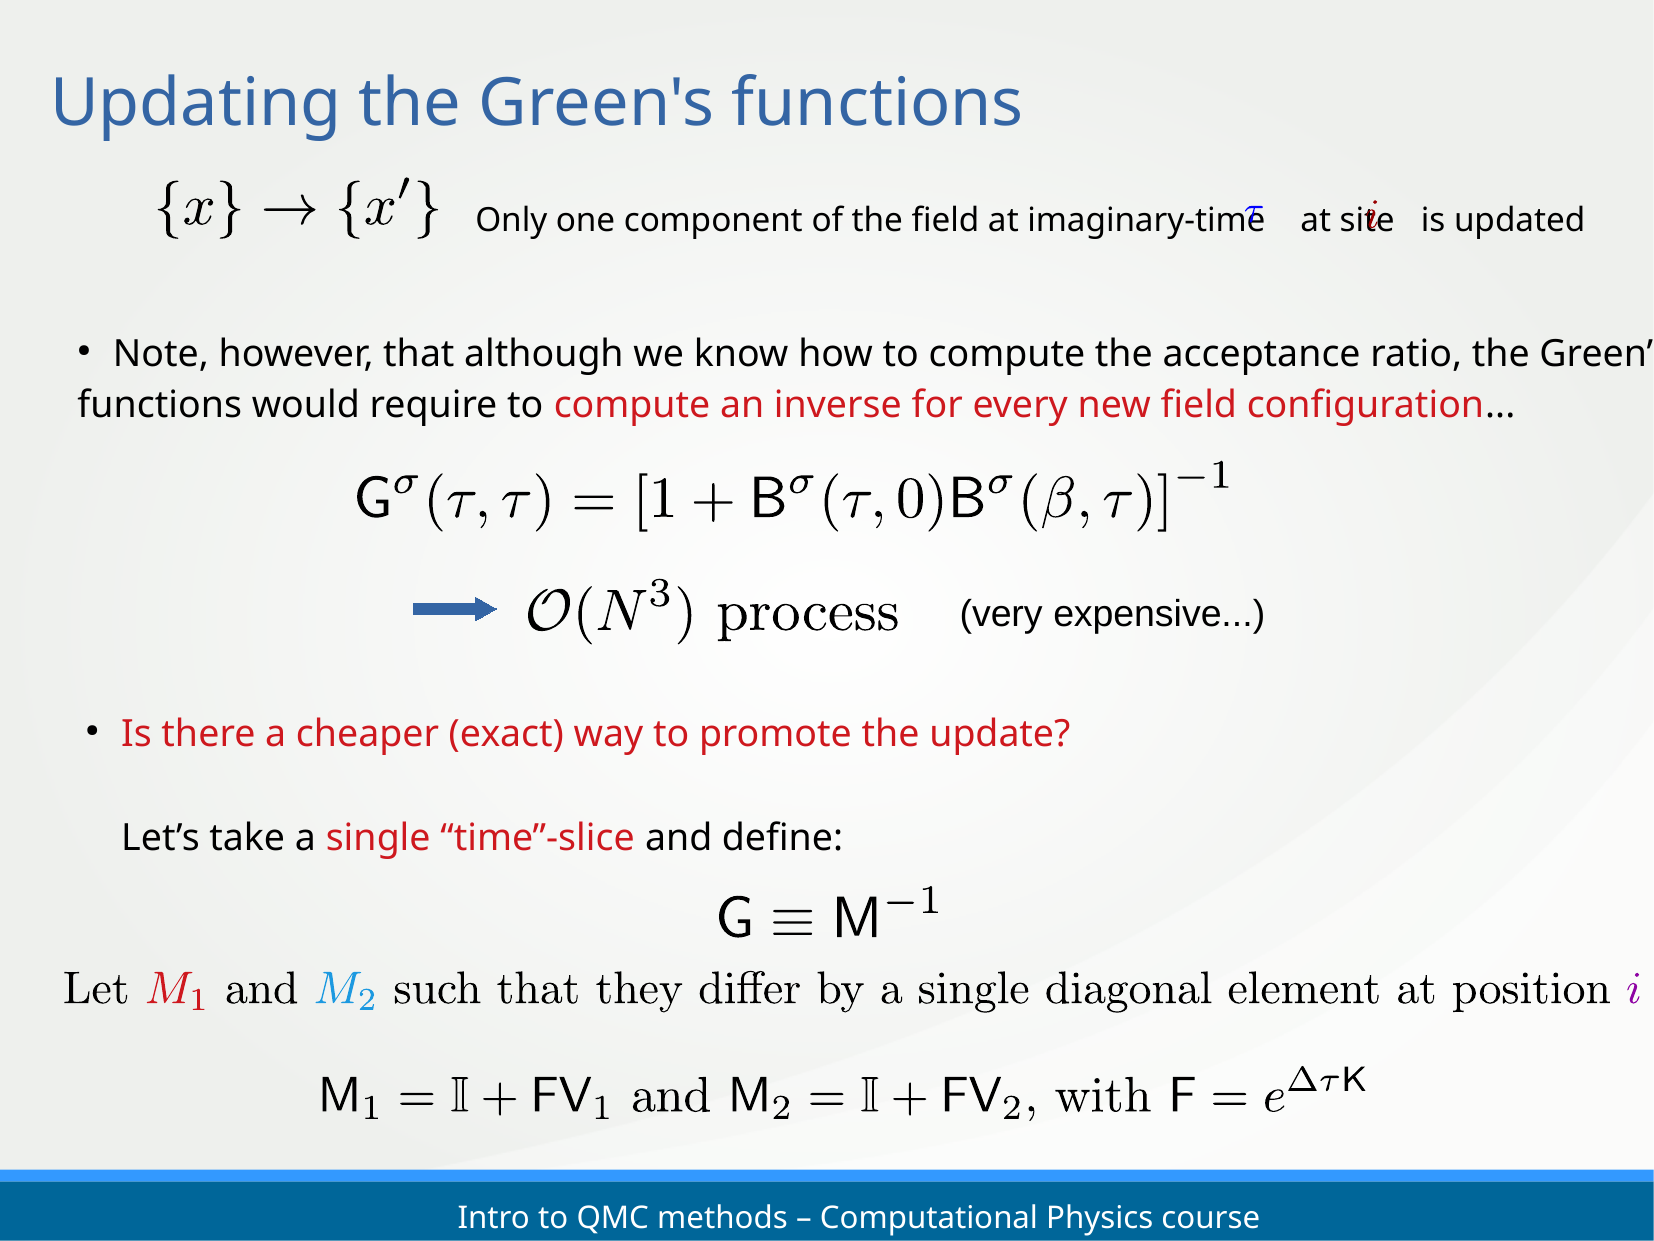

Updating the Green's functions
Only one component of the field at imaginary-time at site is updated
Note, however, that although we know how to compute the acceptance ratio, the Green’s
functions would require to compute an inverse for every new field configuration...
(very expensive...)
Is there a cheaper (exact) way to promote the update?
Let’s take a single “time”-slice and define: